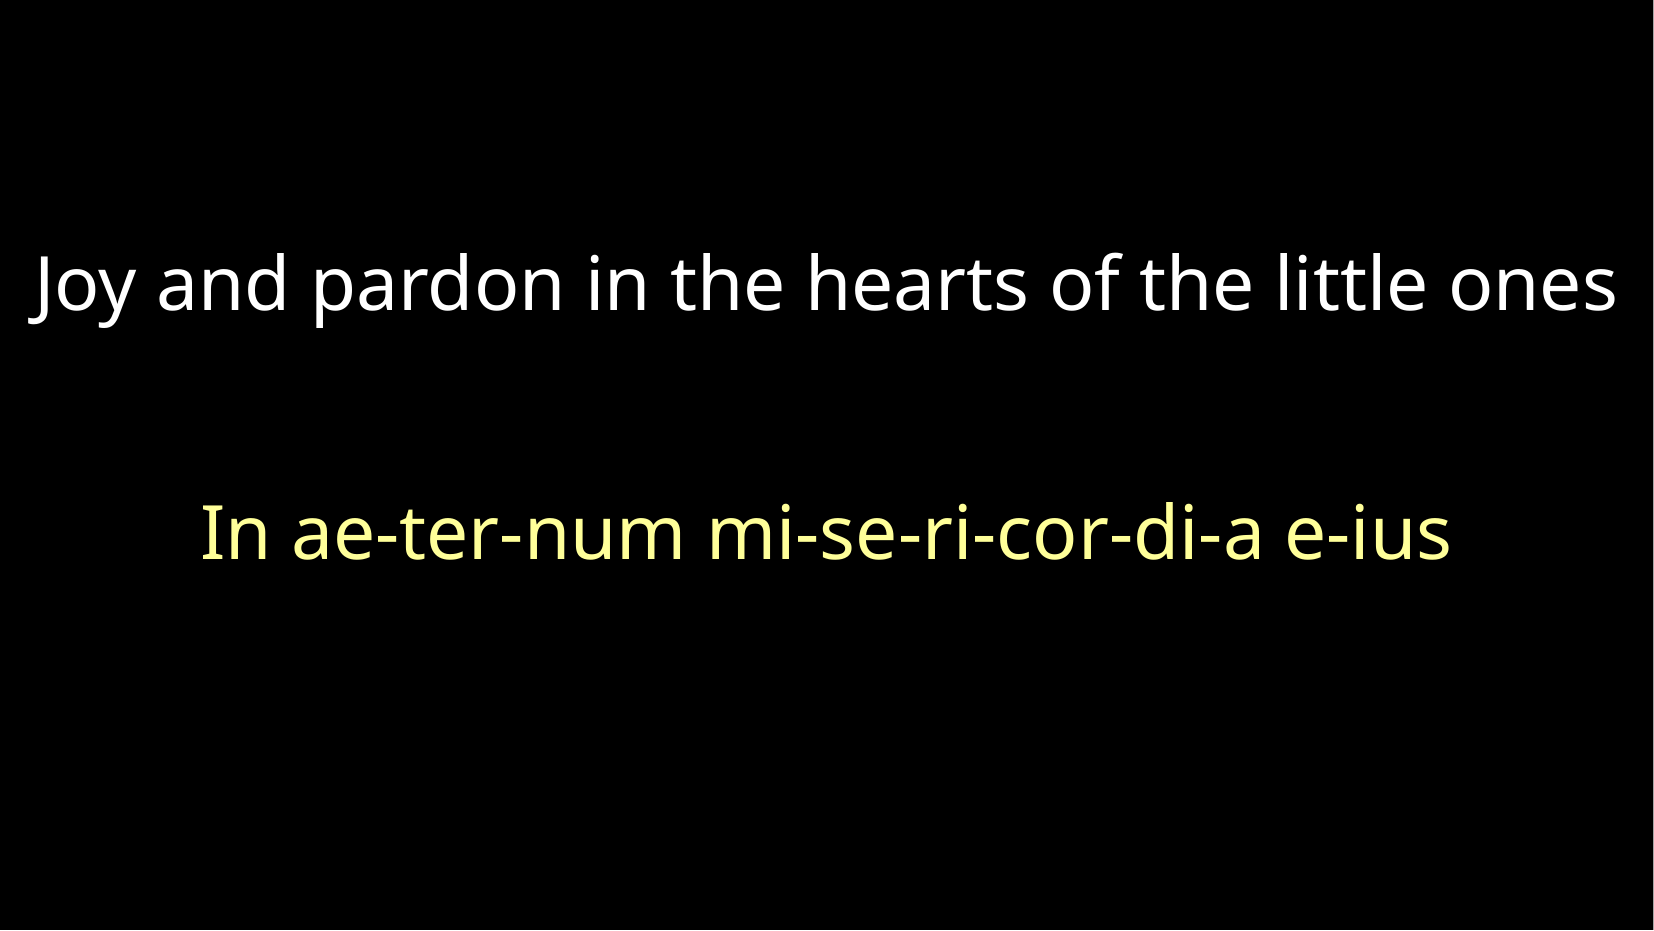

#
Joy and pardon in the hearts of the little ones
In ae-ter-num mi-se-ri-cor-di-a e-ius